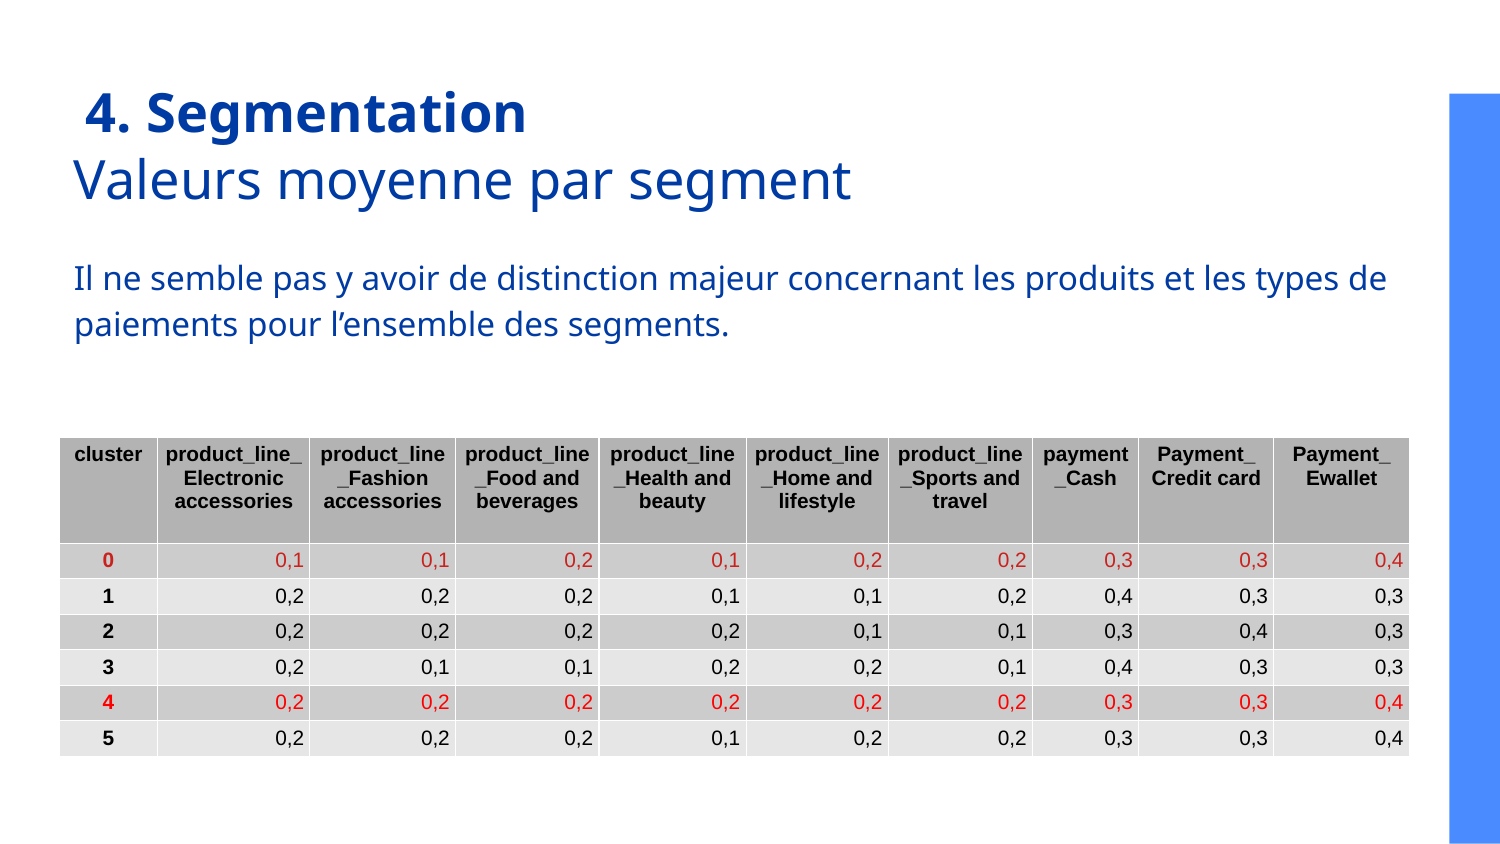

# 4. Segmentation
Valeurs moyenne par segment
Il ne semble pas y avoir de distinction majeur concernant les produits et les types de paiements pour l’ensemble des segments.
| cluster | product\_line\_Electronic accessories | product\_line\_Fashion accessories | product\_line\_Food and beverages | product\_line\_Health and beauty | product\_line\_Home and lifestyle | product\_line\_Sports and travel | payment\_Cash | Payment\_ Credit card | Payment\_ Ewallet |
| --- | --- | --- | --- | --- | --- | --- | --- | --- | --- |
| 0 | 0,1 | 0,1 | 0,2 | 0,1 | 0,2 | 0,2 | 0,3 | 0,3 | 0,4 |
| 1 | 0,2 | 0,2 | 0,2 | 0,1 | 0,1 | 0,2 | 0,4 | 0,3 | 0,3 |
| 2 | 0,2 | 0,2 | 0,2 | 0,2 | 0,1 | 0,1 | 0,3 | 0,4 | 0,3 |
| 3 | 0,2 | 0,1 | 0,1 | 0,2 | 0,2 | 0,1 | 0,4 | 0,3 | 0,3 |
| 4 | 0,2 | 0,2 | 0,2 | 0,2 | 0,2 | 0,2 | 0,3 | 0,3 | 0,4 |
| 5 | 0,2 | 0,2 | 0,2 | 0,1 | 0,2 | 0,2 | 0,3 | 0,3 | 0,4 |